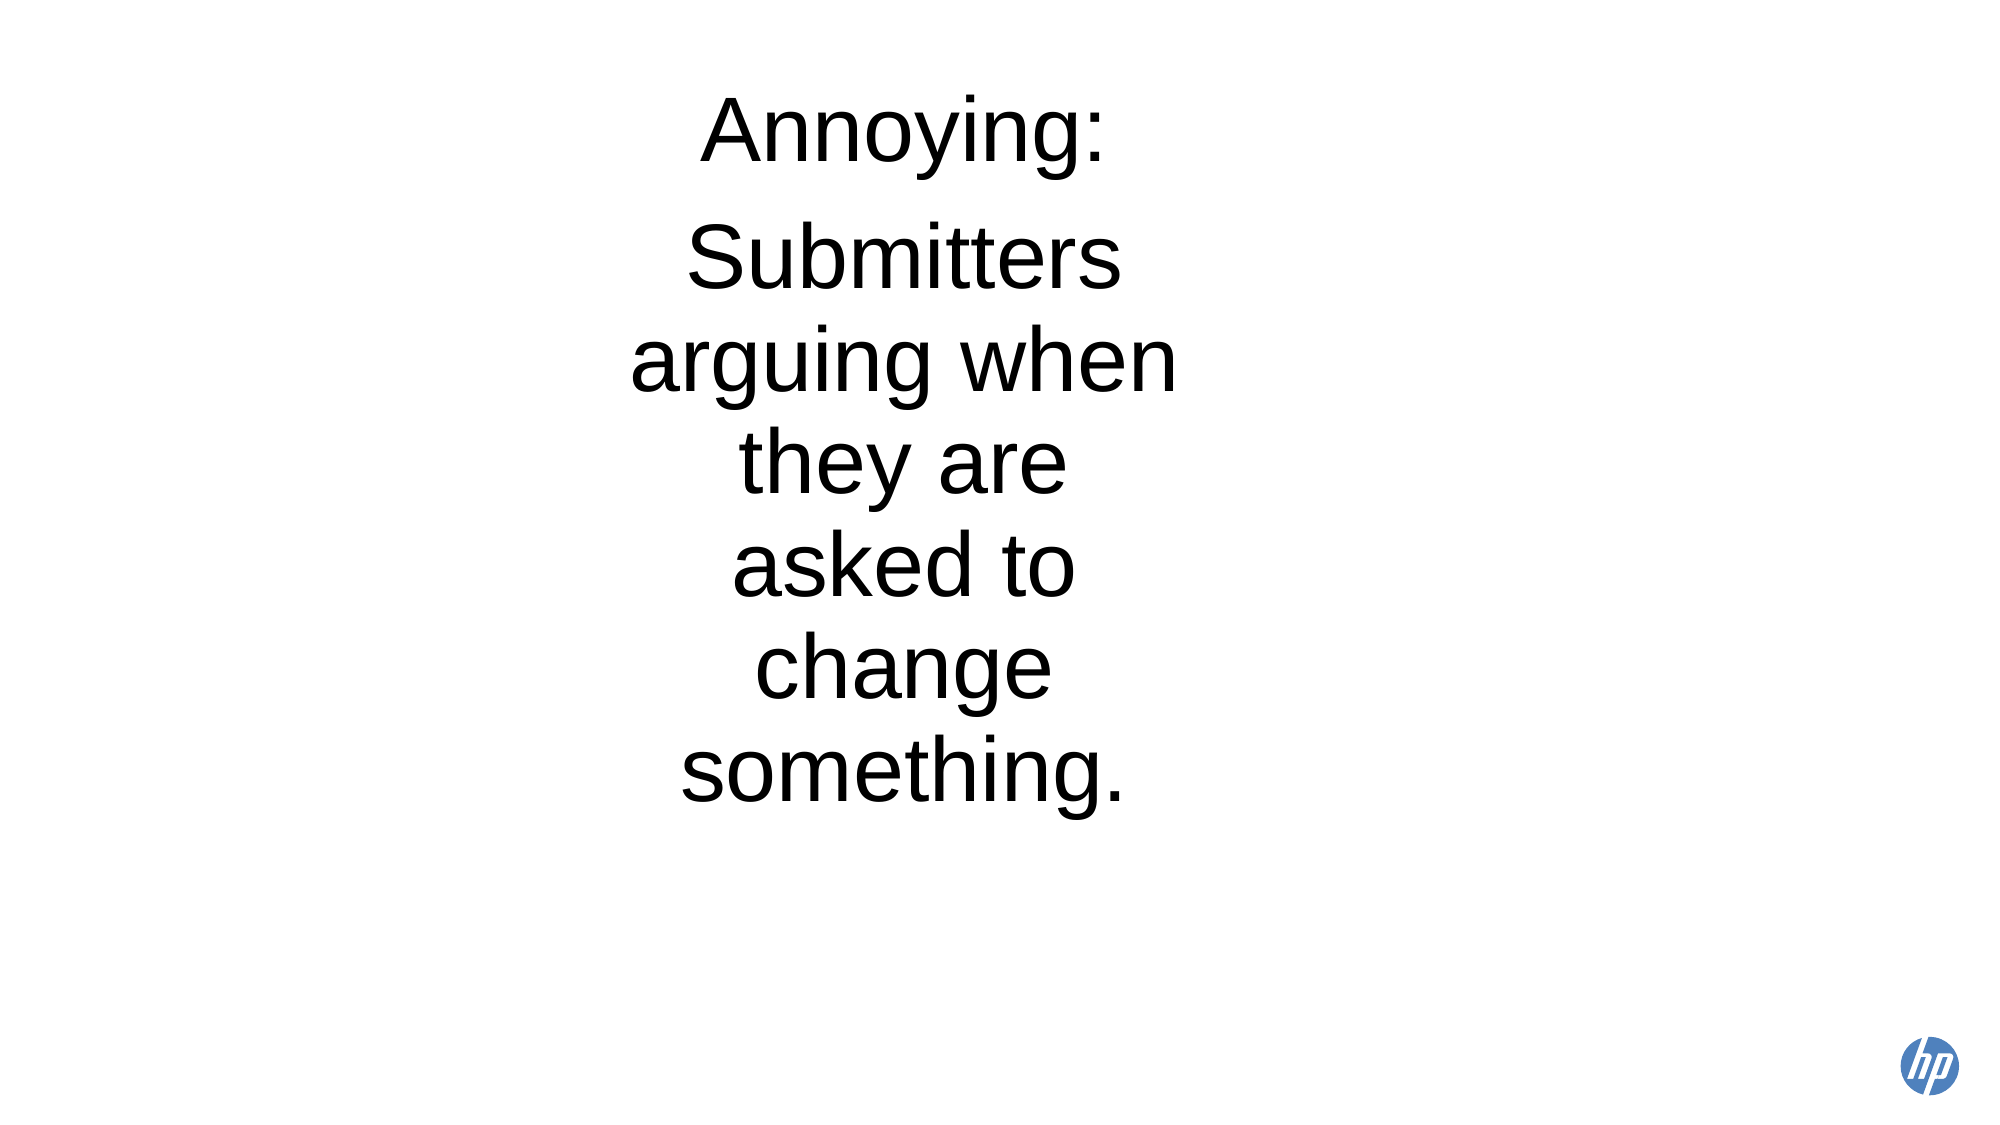

Annoying:
Submitters arguing when they are asked to change something.